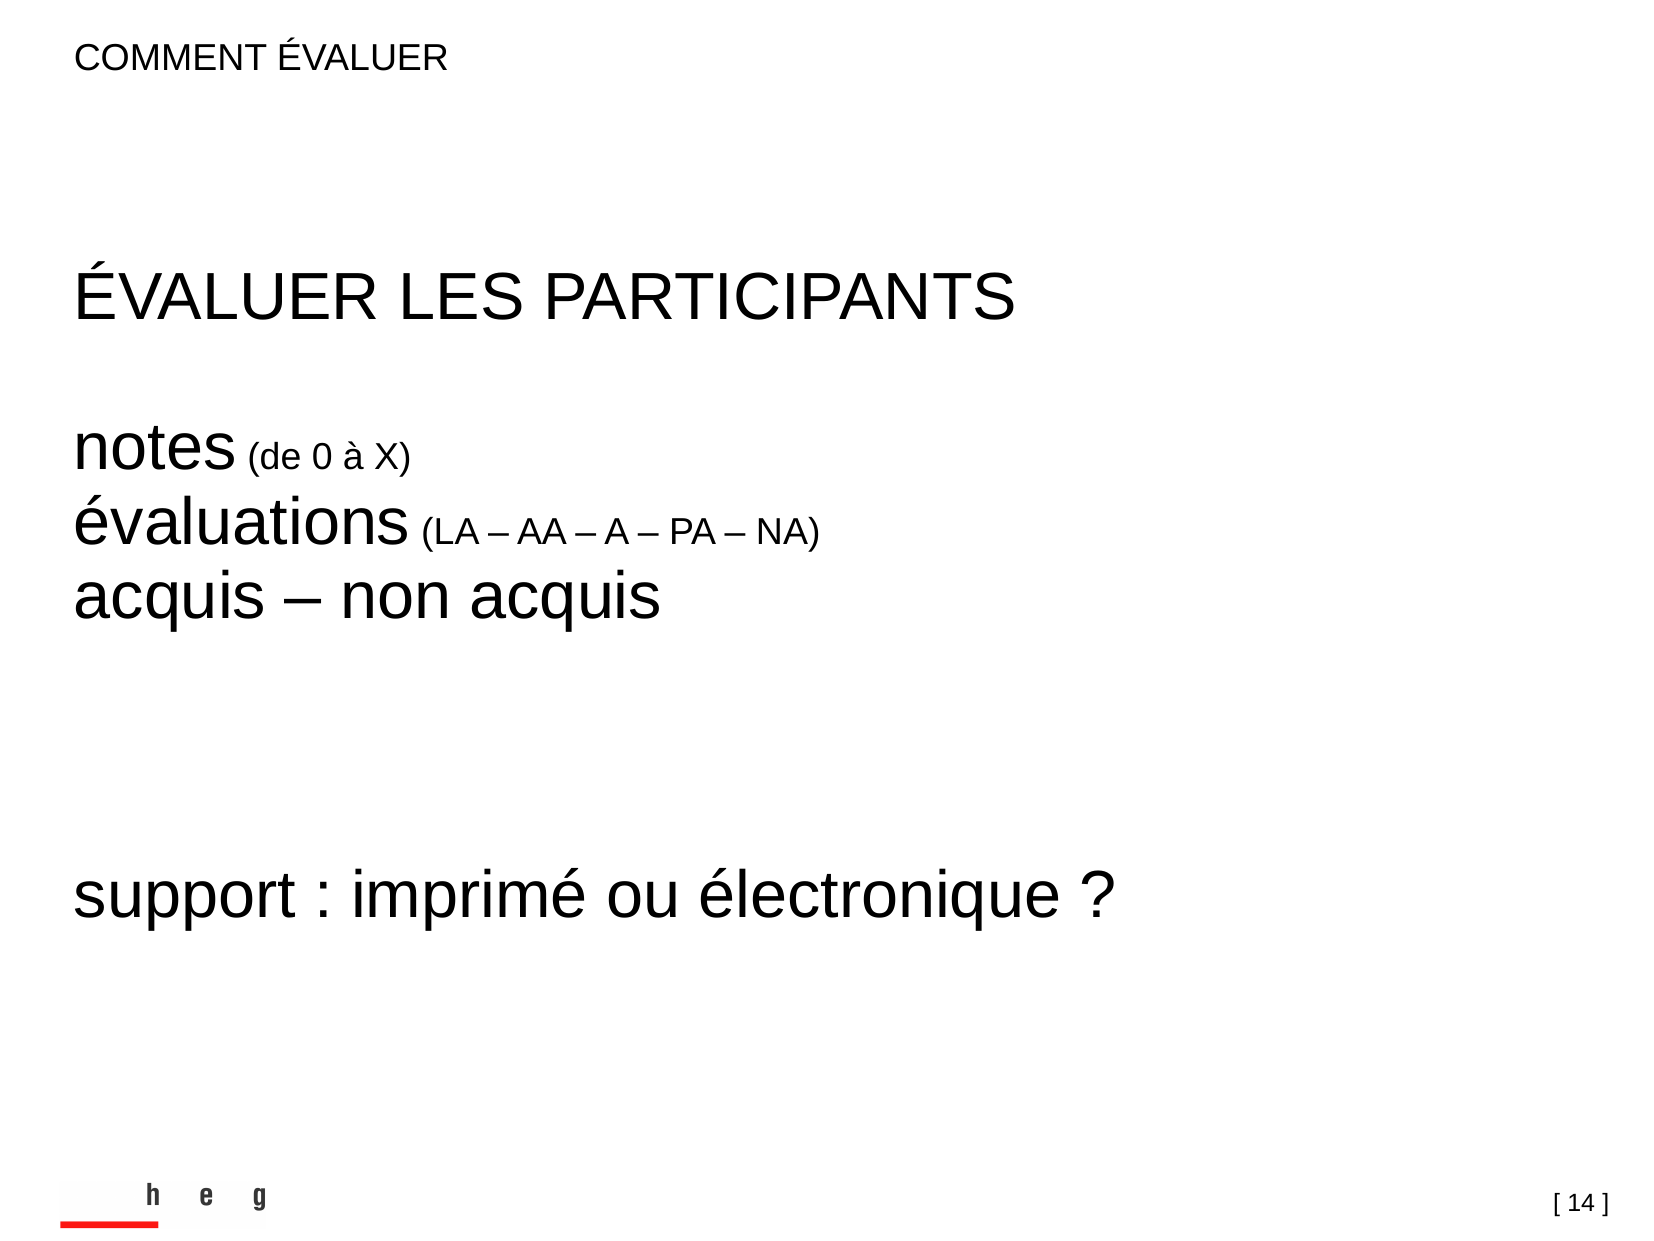

COMMENT ÉVALUER
ÉVALUER LES PARTICIPANTS
notes (de 0 à X)
évaluations (LA – AA – A – PA – NA)
acquis – non acquis
support : imprimé ou électronique ?